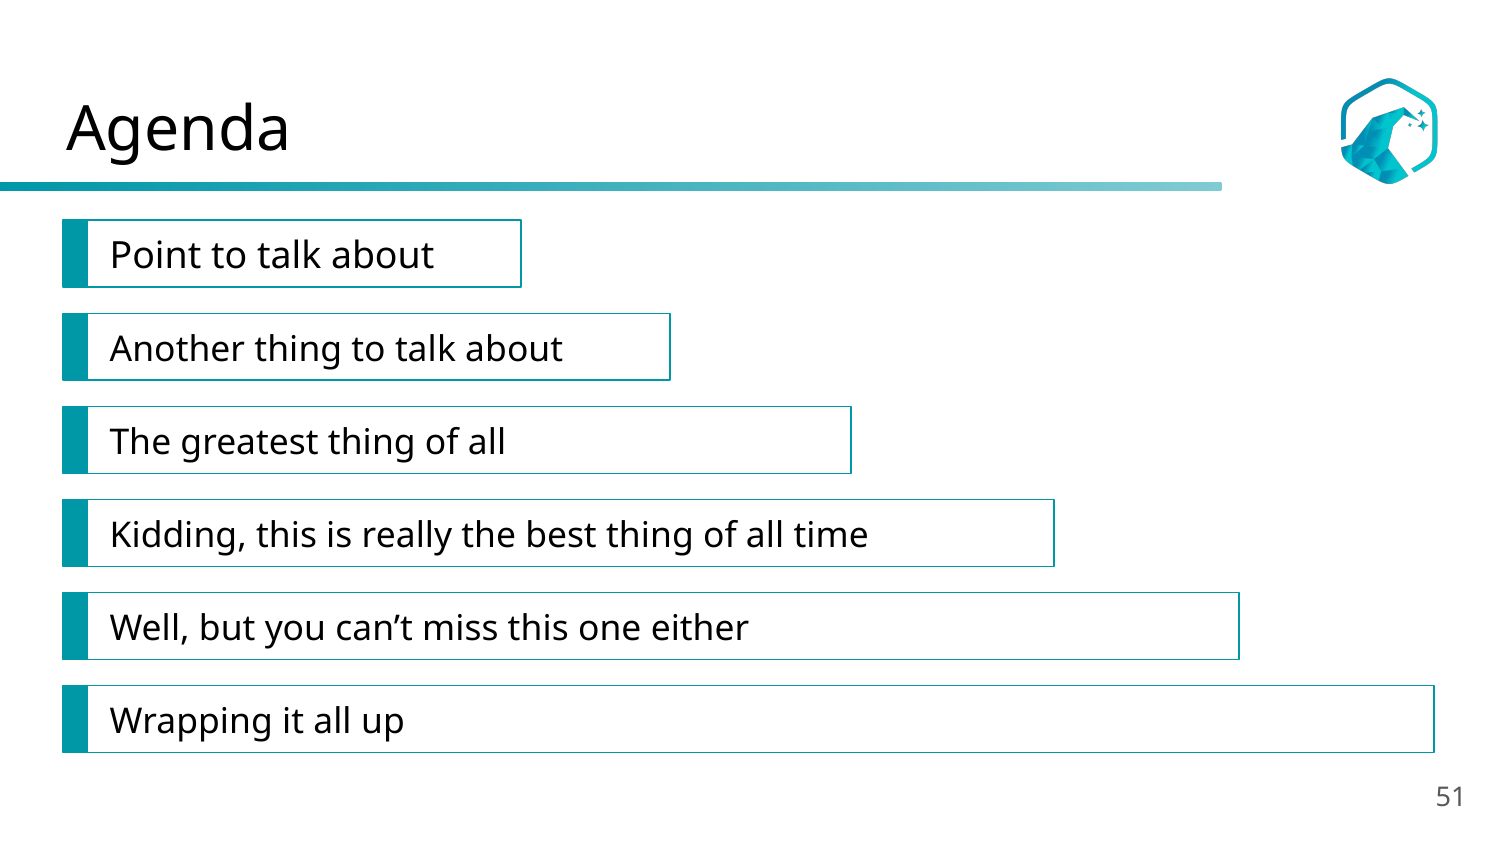

# Agenda
Point to talk about
Another thing to talk about
The greatest thing of all
Kidding, this is really the best thing of all time
Well, but you can’t miss this one either
Wrapping it all up